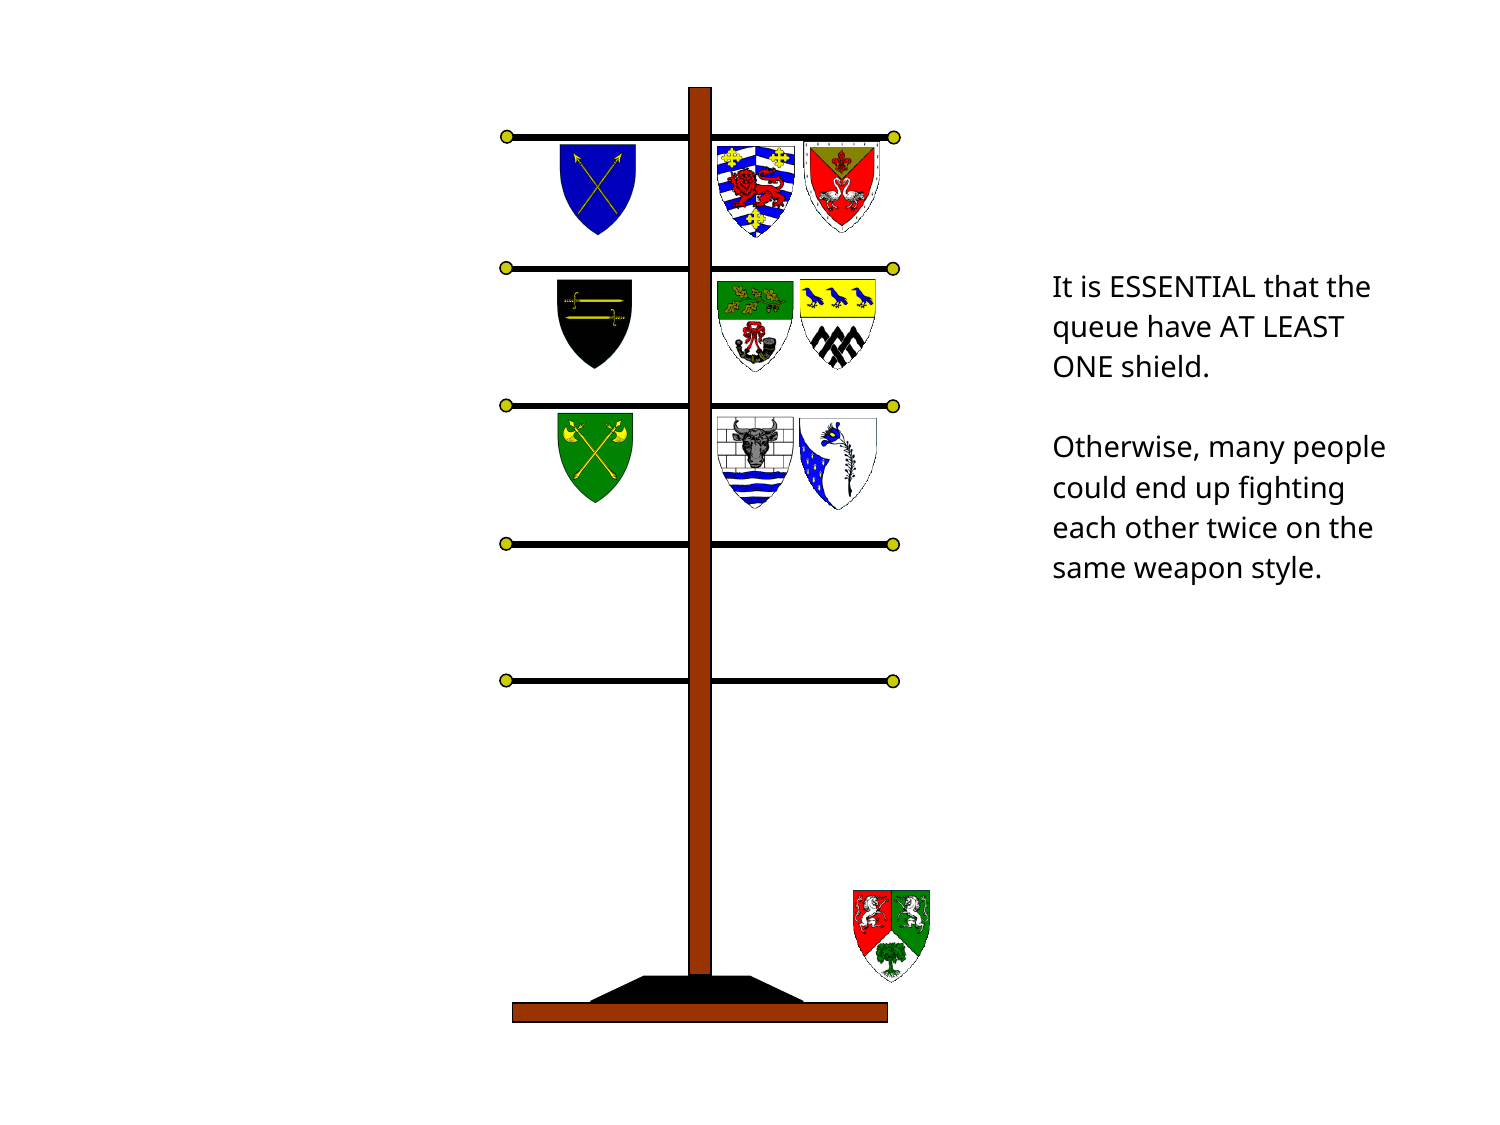

It is ESSENTIAL that the queue have AT LEAST ONE shield.
Otherwise, many people could end up fighting each other twice on the same weapon style.